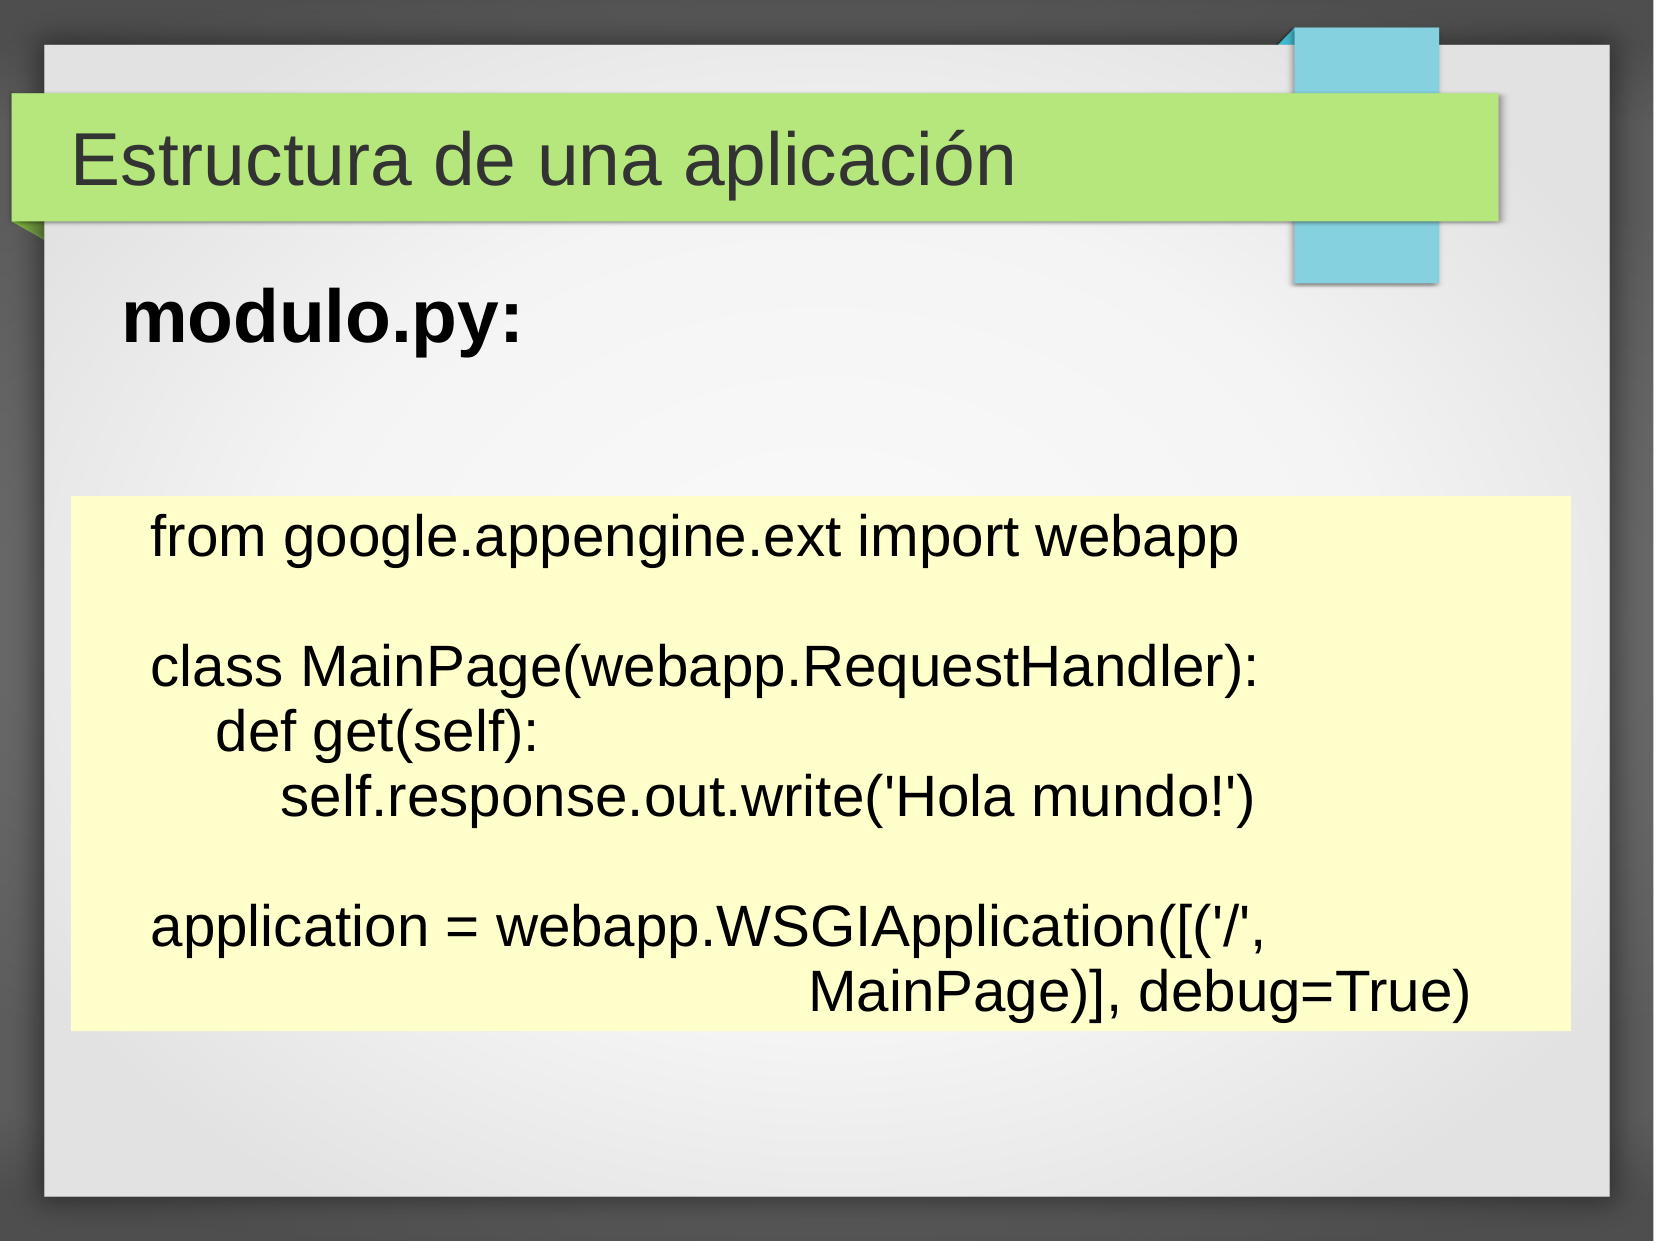

# Estructura de una aplicación
modulo.py:
 from google.appengine.ext import webapp
 class MainPage(webapp.RequestHandler):
 def get(self):
 self.response.out.write('Hola mundo!')
 application = webapp.WSGIApplication([('/', 	 MainPage)], debug=True)